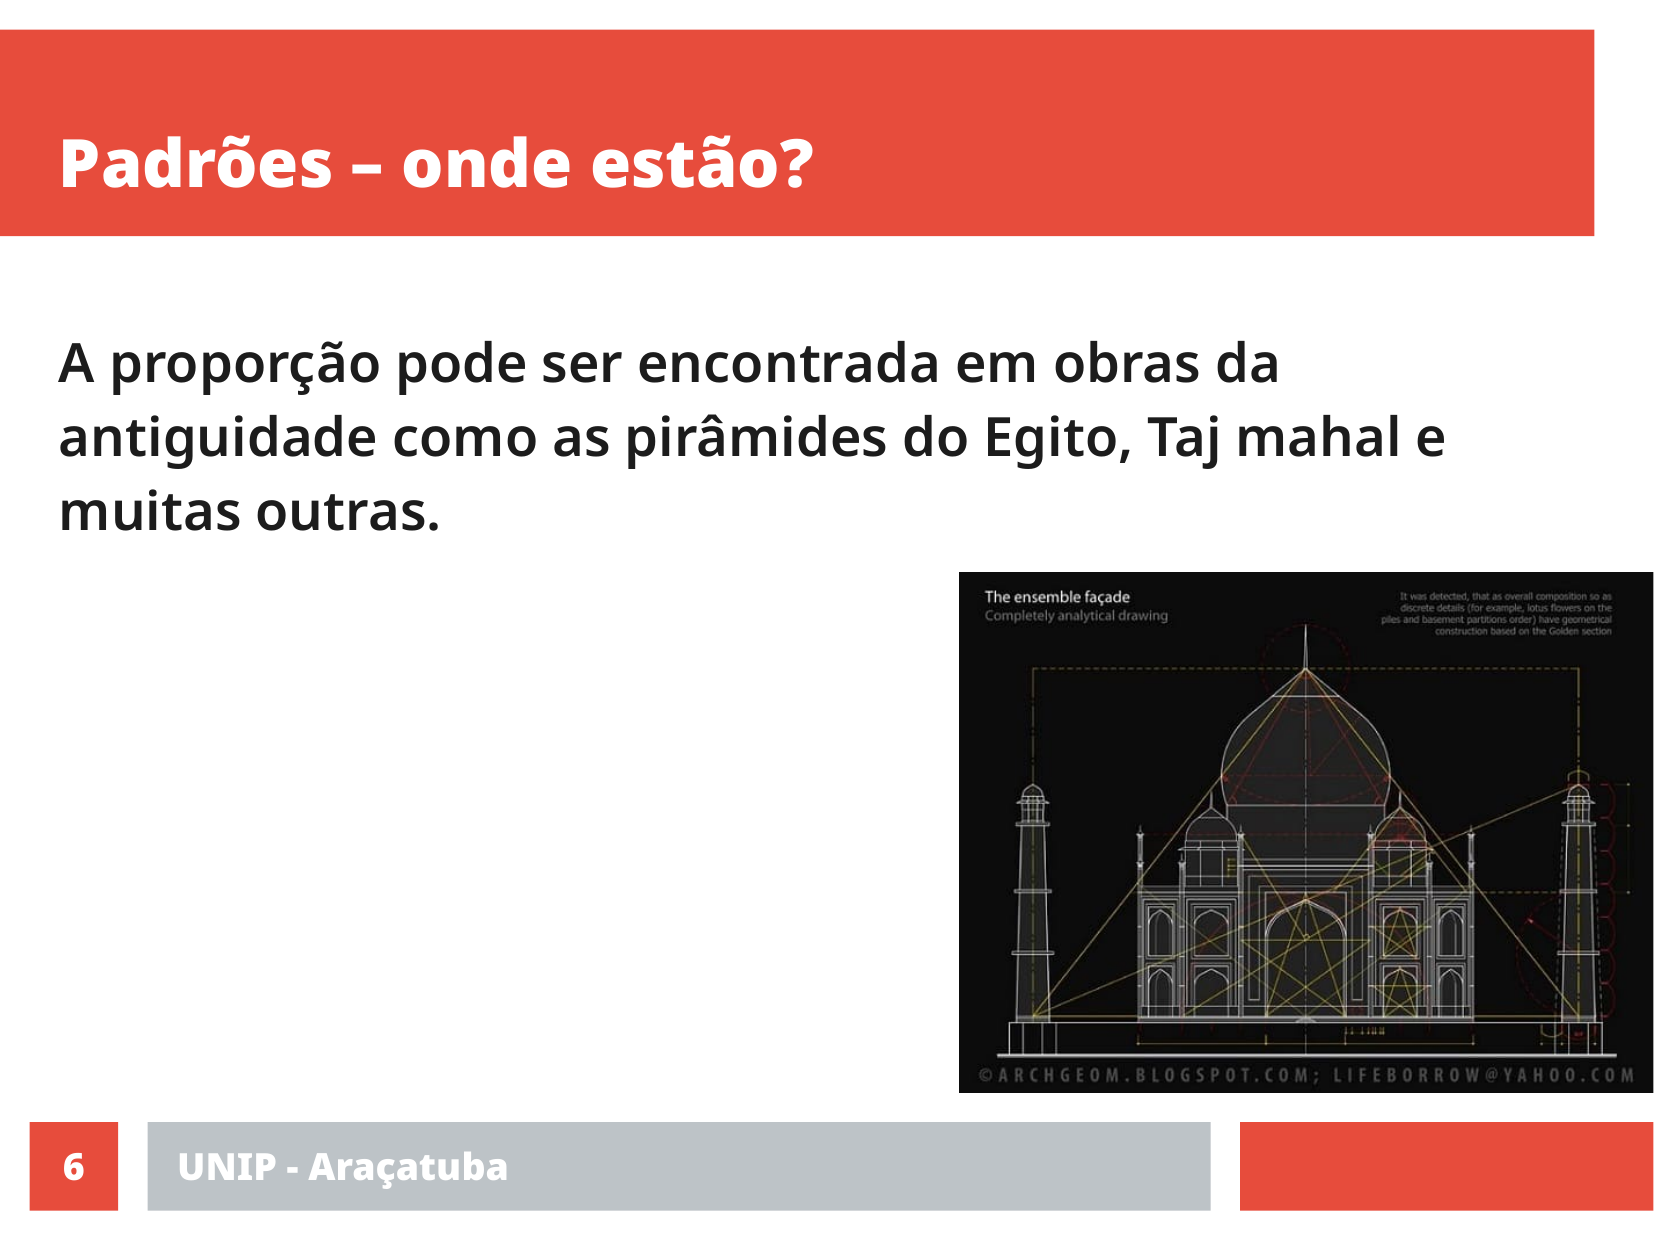

# Padrões – onde estão?
A proporção pode ser encontrada em obras da antiguidade como as pirâmides do Egito, Taj mahal e muitas outras.
6
UNIP - Araçatuba